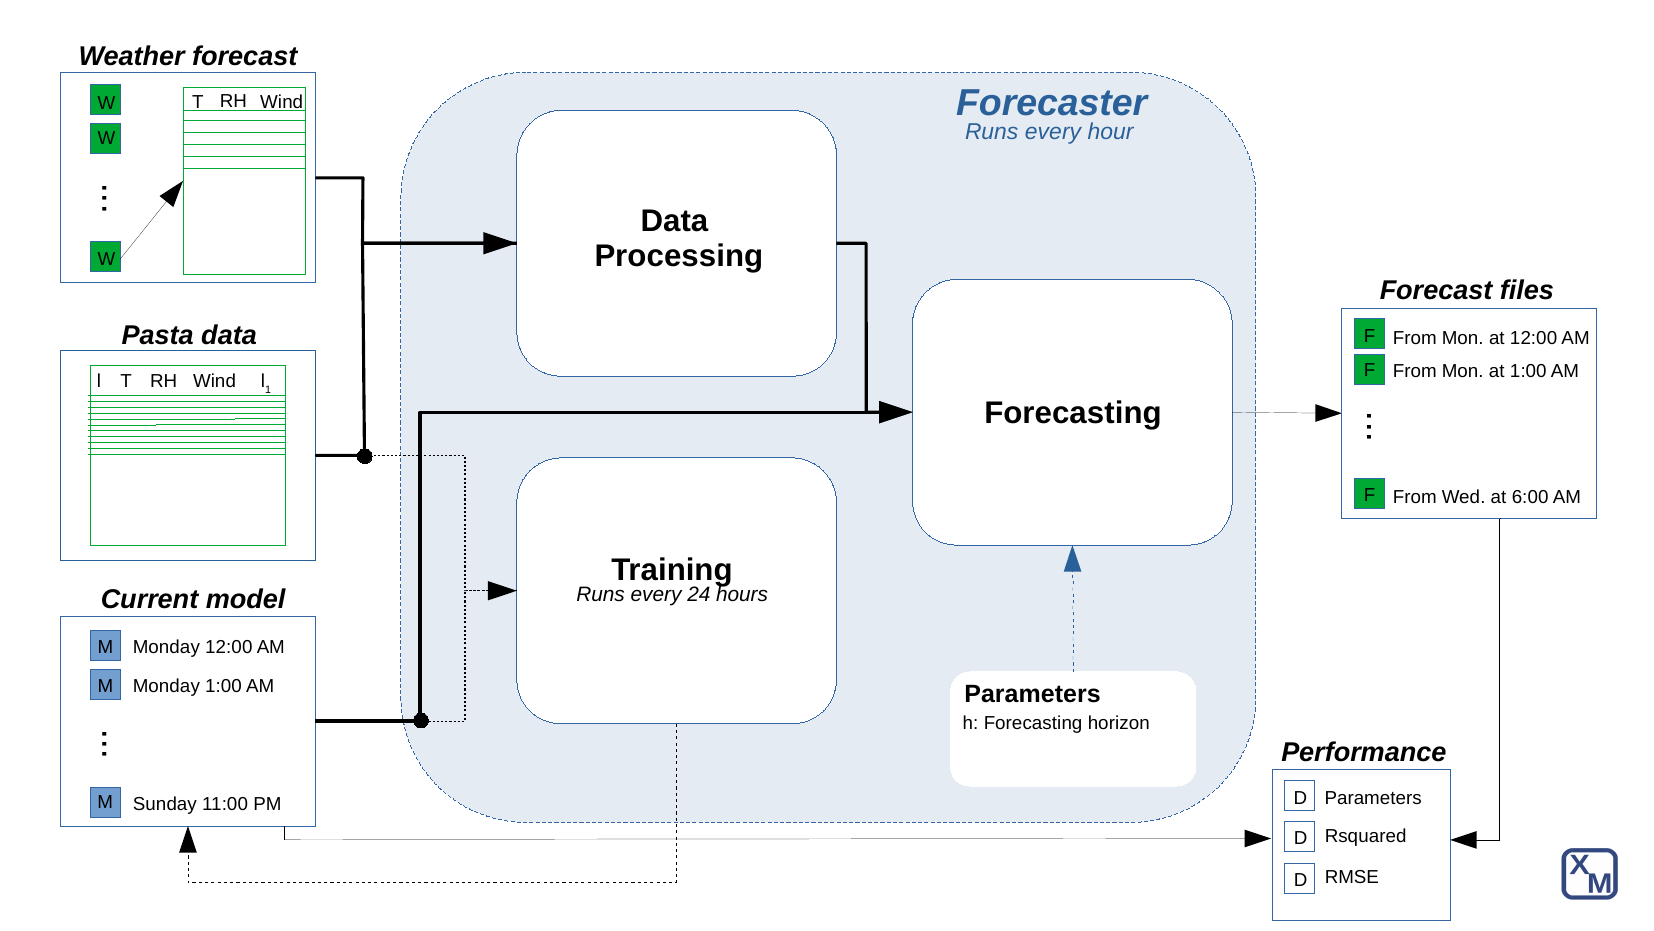

Weather forecast
Forecaster
RH
T
Wind
W
Runs every hour
W
...
Data
Processing
W
Forecast files
Pasta data
F
From Mon. at 12:00 AM
F
From Mon. at 1:00 AM
T
l
RH
Wind
l1
Forecasting
...
F
From Wed. at 6:00 AM
Training
Runs every 24 hours
Current model
M
Monday 12:00 AM
M
Monday 1:00 AM
Parameters
h: Forecasting horizon
...
Performance
Parameters
D
M
Sunday 11:00 PM
Rsquared
D
D
RMSE
D